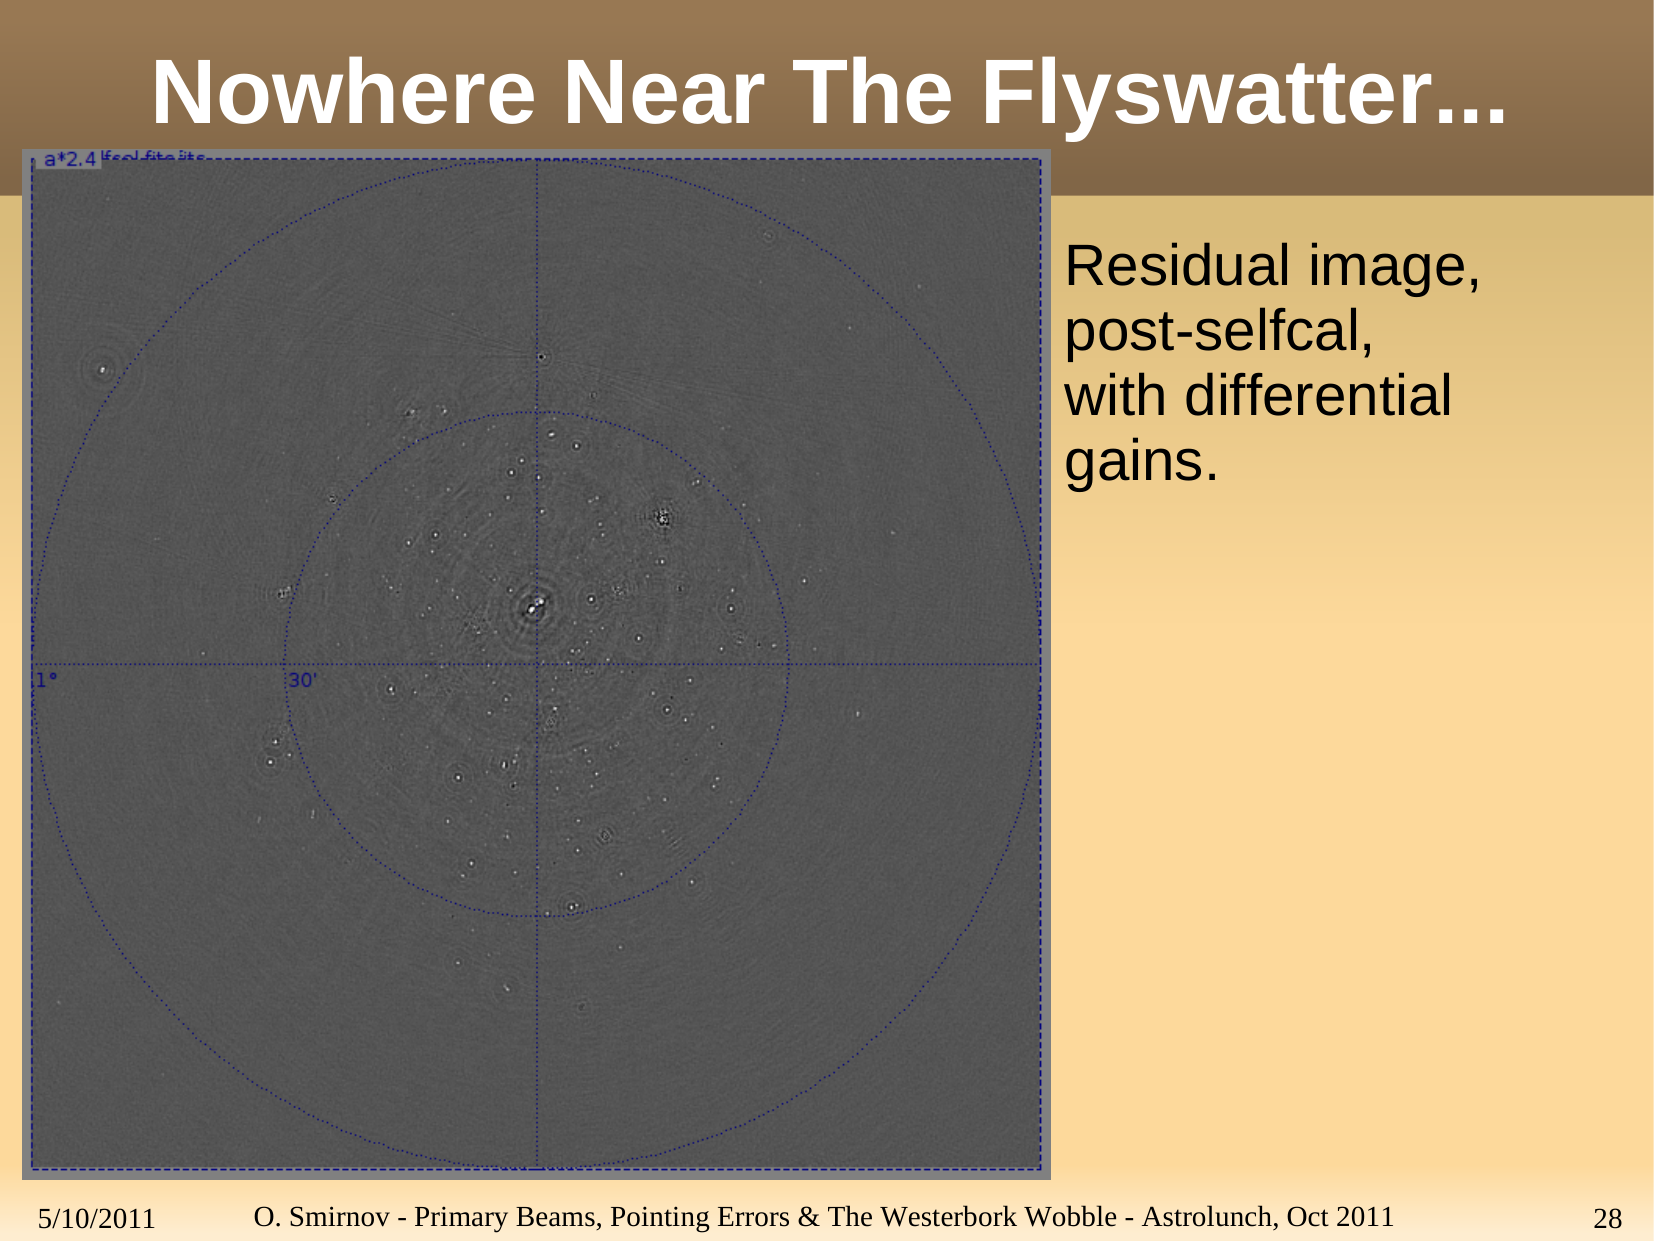

# Nowhere Near The Flyswatter...
Residual image,
post-selfcal,
with differential
gains.
O. Smirnov - Primary Beams, Pointing Errors & The Westerbork Wobble - Astrolunch, Oct 2011
5/10/2011
28